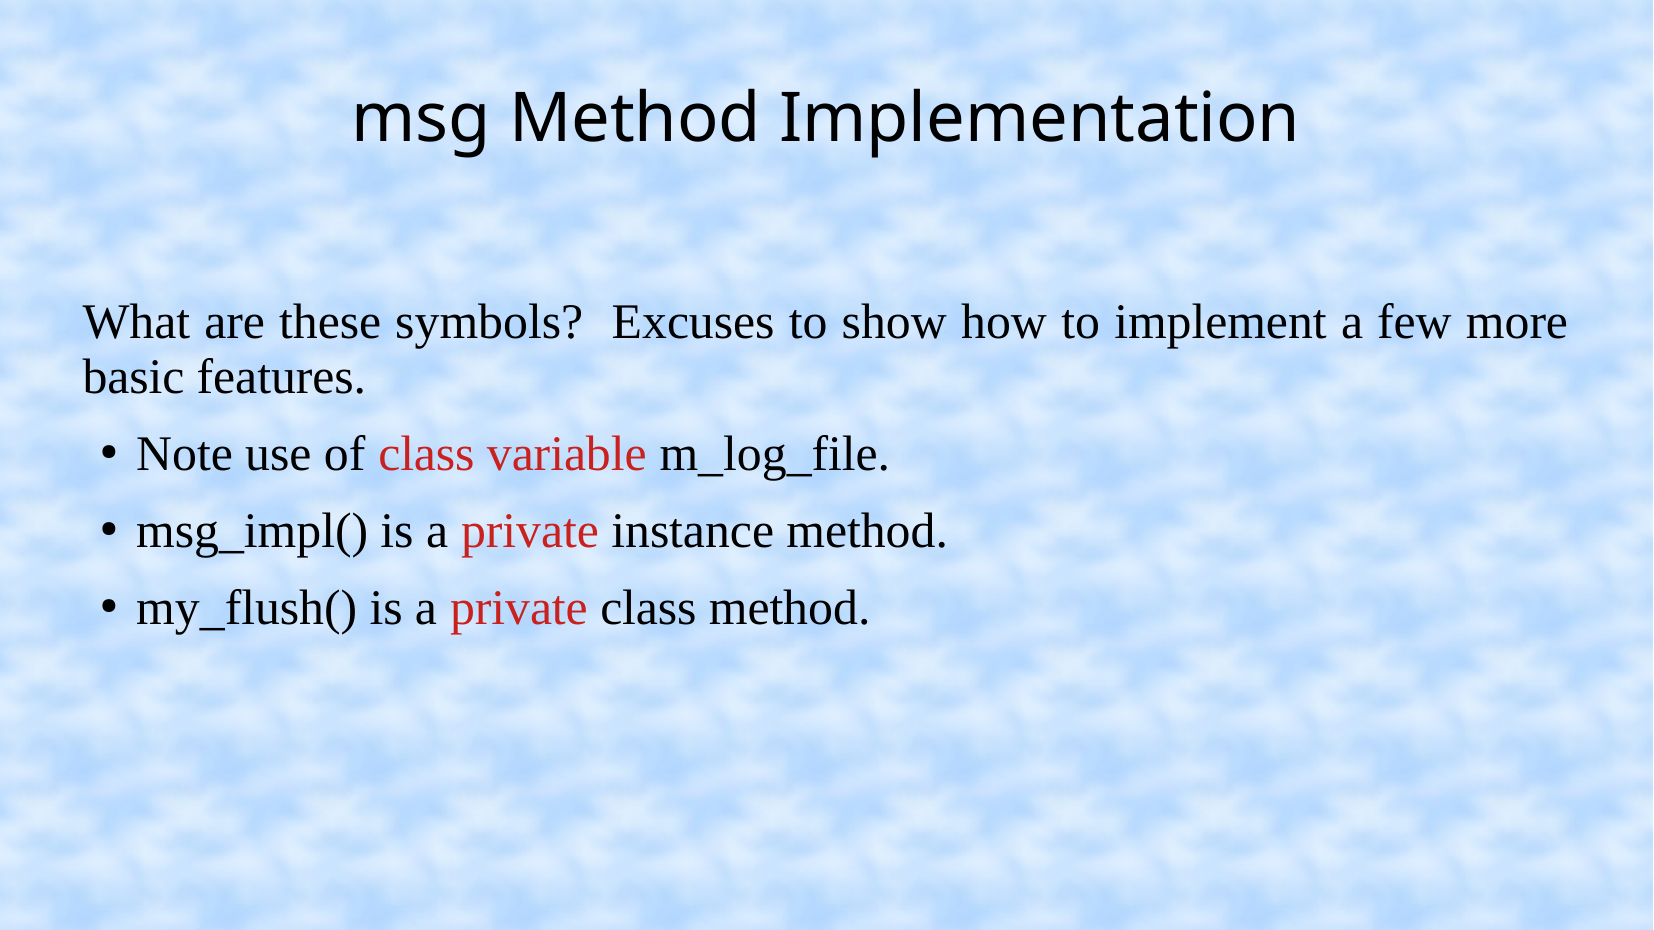

# msg Method Implementation
What are these symbols? Excuses to show how to implement a few more basic features.
Note use of class variable m_log_file.
msg_impl() is a private instance method.
my_flush() is a private class method.